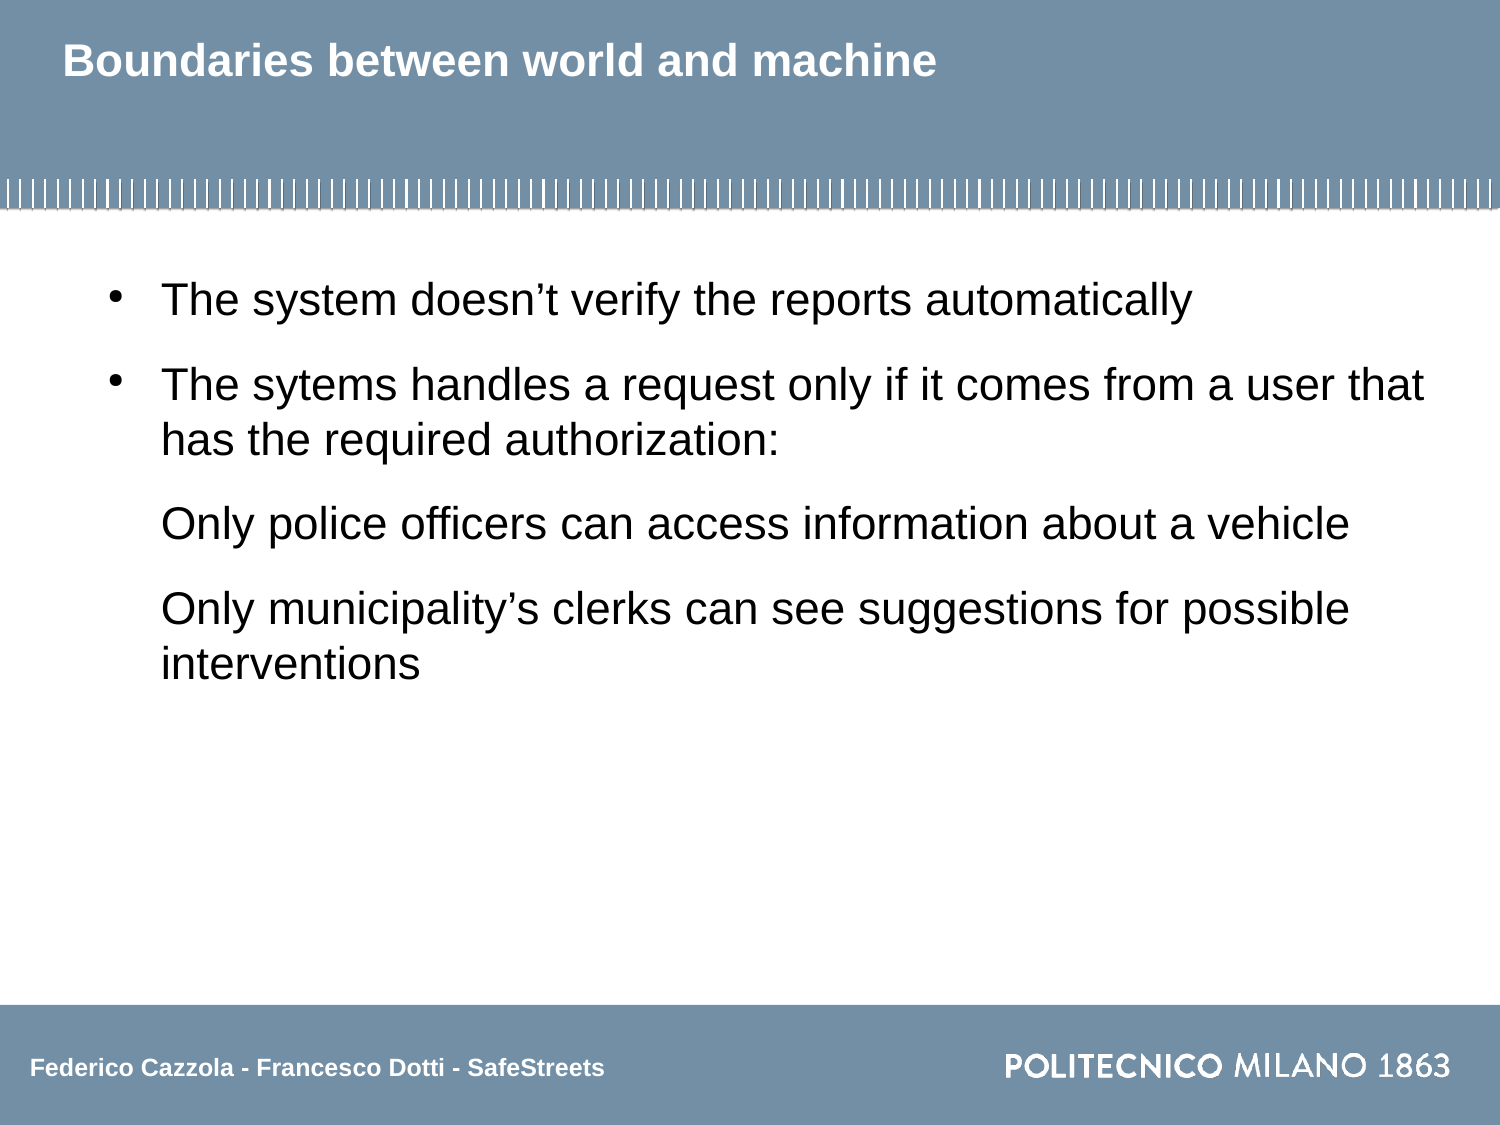

# Boundaries between world and machine
The system doesn’t verify the reports automatically
The sytems handles a request only if it comes from a user that has the required authorization:
Only police officers can access information about a vehicle
Only municipality’s clerks can see suggestions for possible interventions